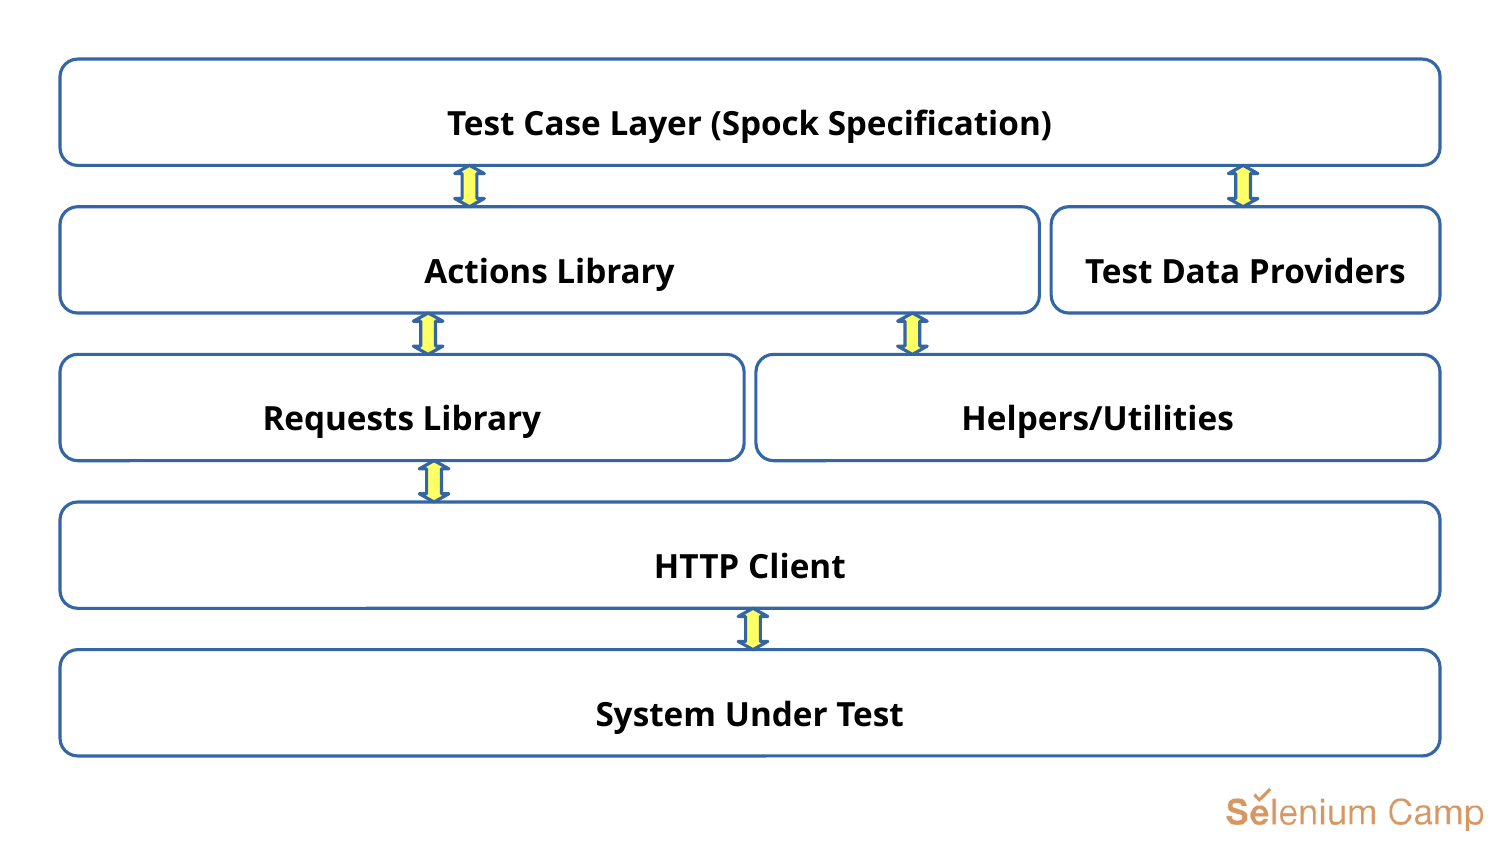

Test Case Layer (Spock Specification)
Actions Library
Test Data Providers
Requests Library
Helpers/Utilities
HTTP Client
System Under Test